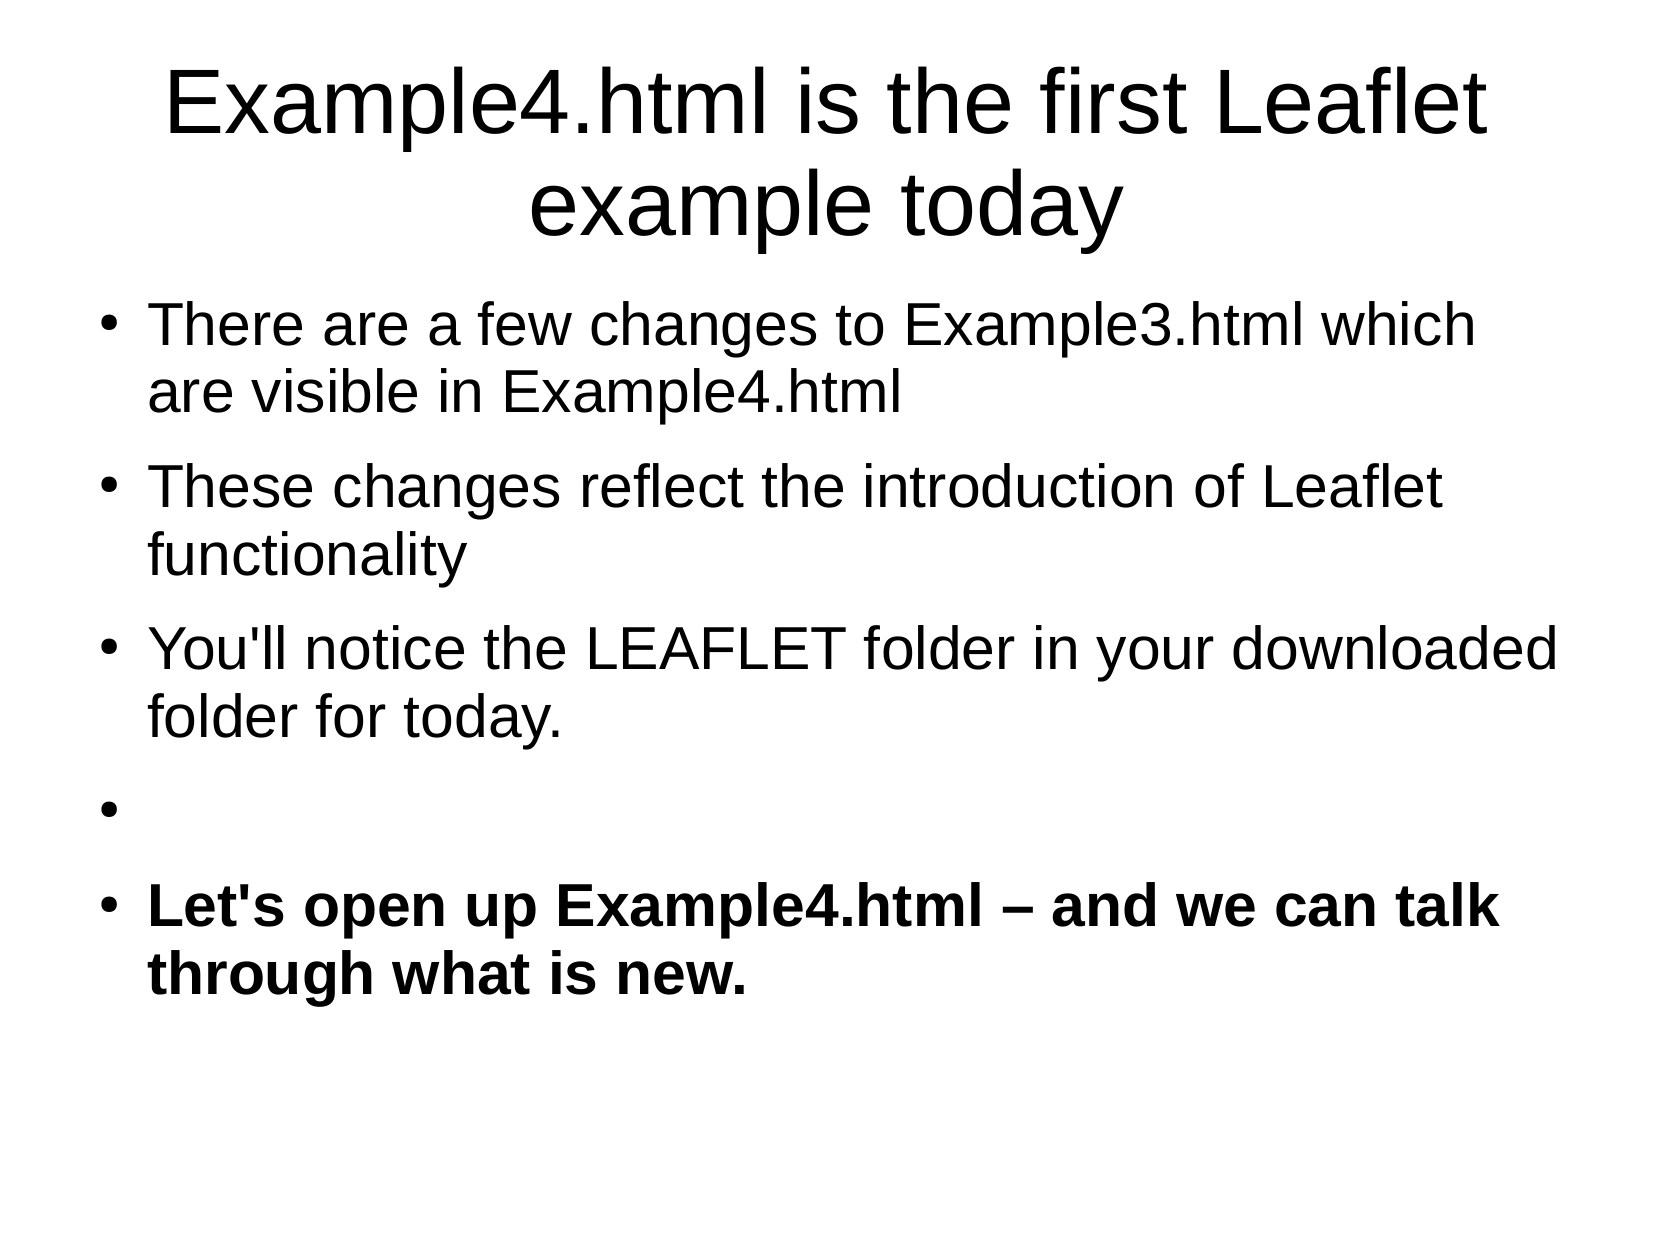

# Example4.html is the first Leaflet example today
There are a few changes to Example3.html which are visible in Example4.html
These changes reflect the introduction of Leaflet functionality
You'll notice the LEAFLET folder in your downloaded folder for today.
Let's open up Example4.html – and we can talk through what is new.